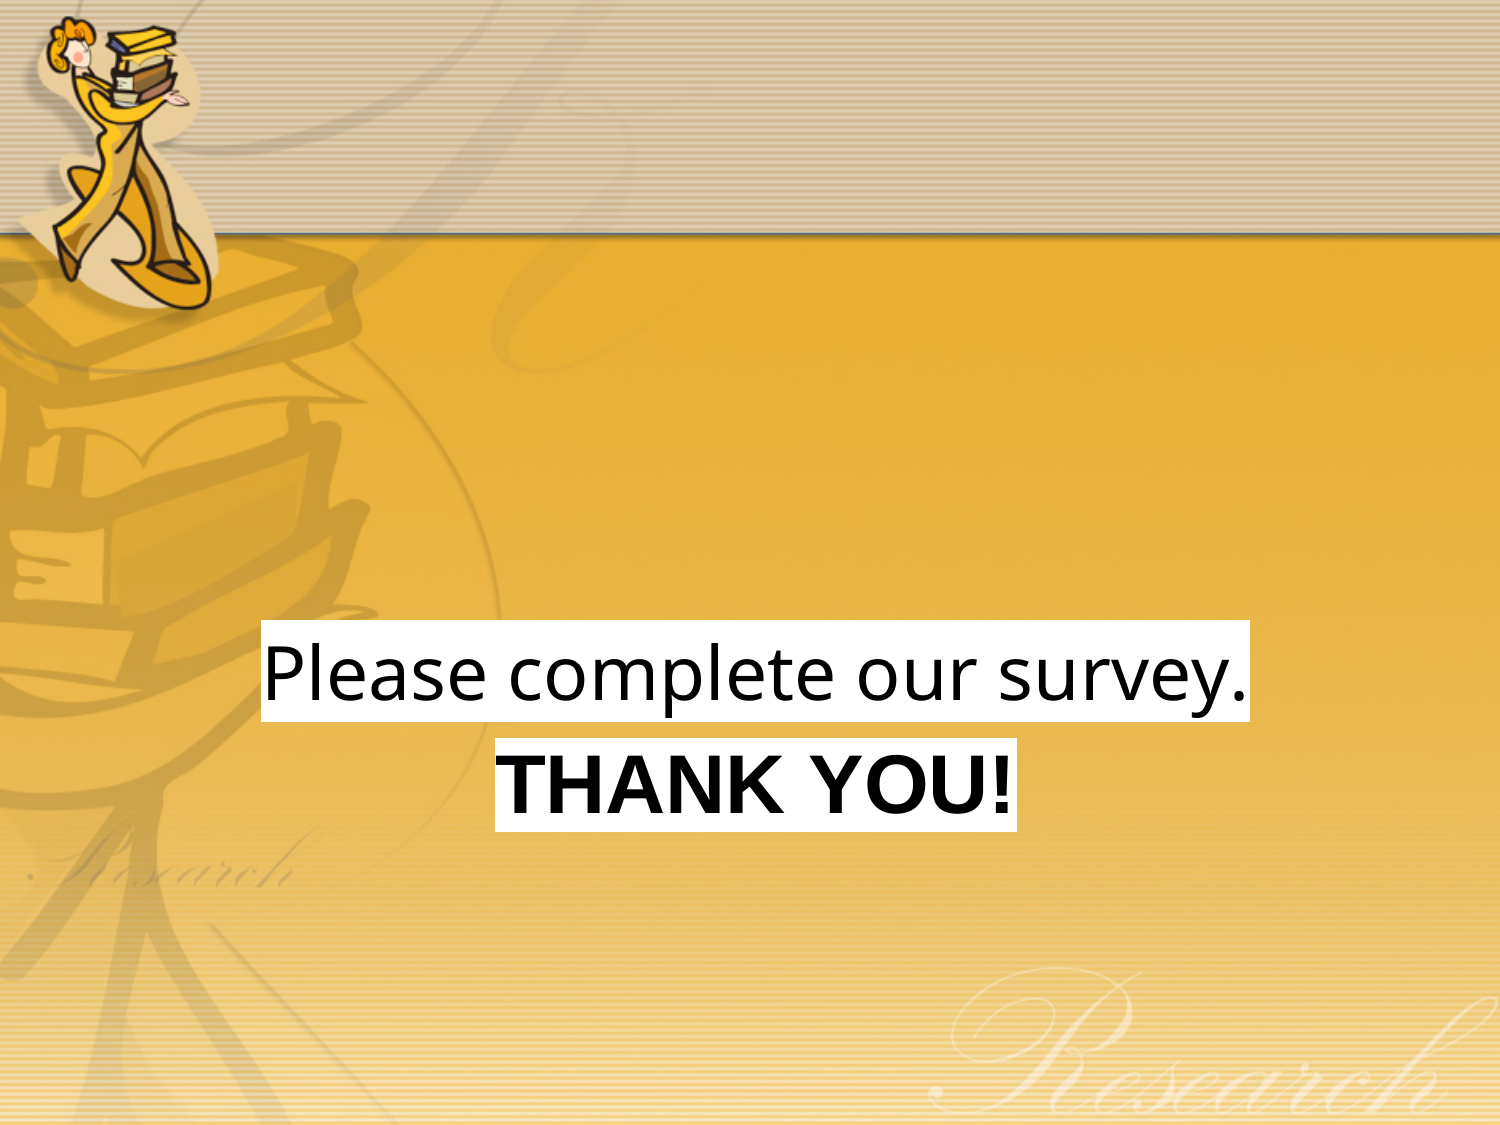

Please complete our survey.
# THANK YOU!